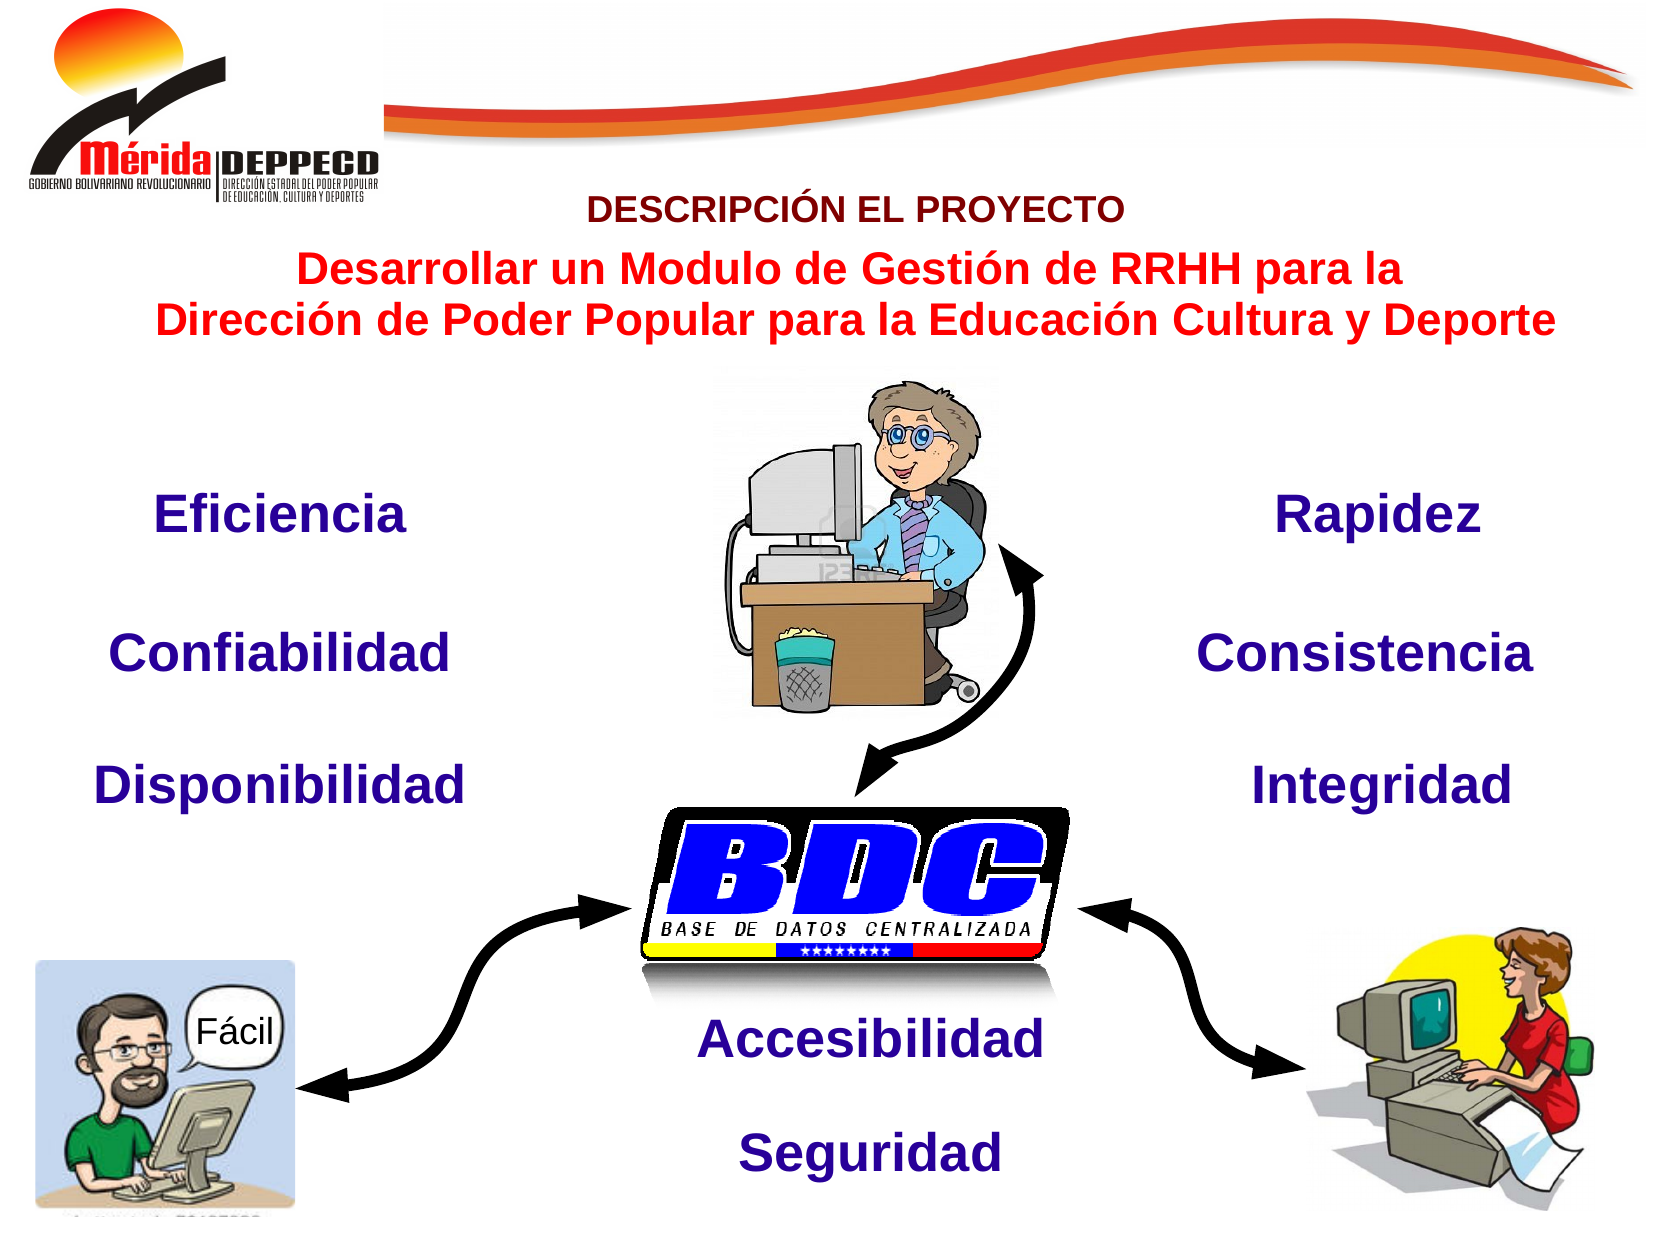

DESCRIPCIÓN EL PROYECTO
Desarrollar un Modulo de Gestión de RRHH para la
Dirección de Poder Popular para la Educación Cultura y Deporte
Eficiencia
Rapidez
Confiabilidad
Consistencia
Disponibilidad
Integridad
Accesibilidad
Fácil
Seguridad